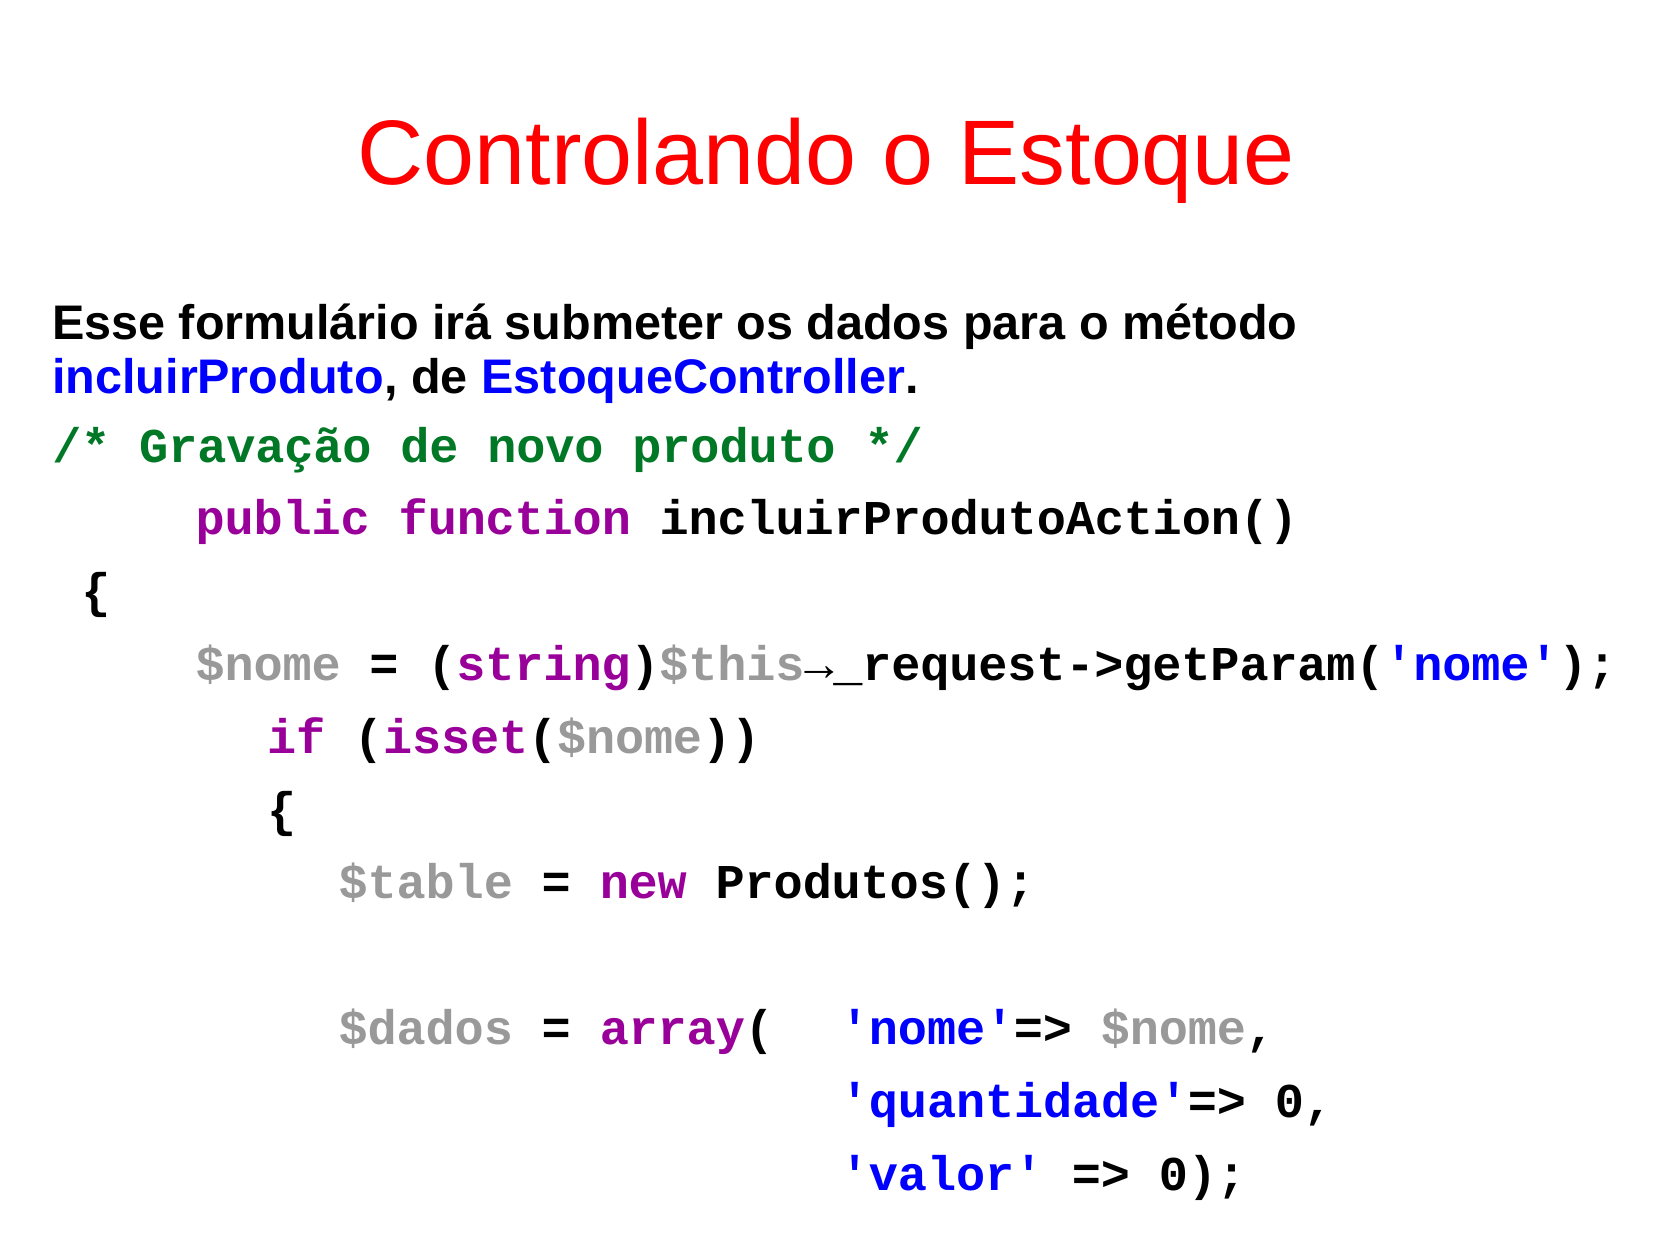

# Controlando o Estoque
Esse formulário irá submeter os dados para o método incluirProduto, de EstoqueController.
/* Gravação de novo produto */
 			 	public function incluirProdutoAction()
 {
 				 	$nome = (string)$this→_request->getParam('nome');
 			 			if (isset($nome))
 	 			{
 	 	 			 	$table = new Produtos();
 	 	 			 	$dados = array(	'nome'=> $nome,
 							 					 			 				 			 		'quantidade'=> 0,
 				 					 						 			 				 		'valor' => 0);